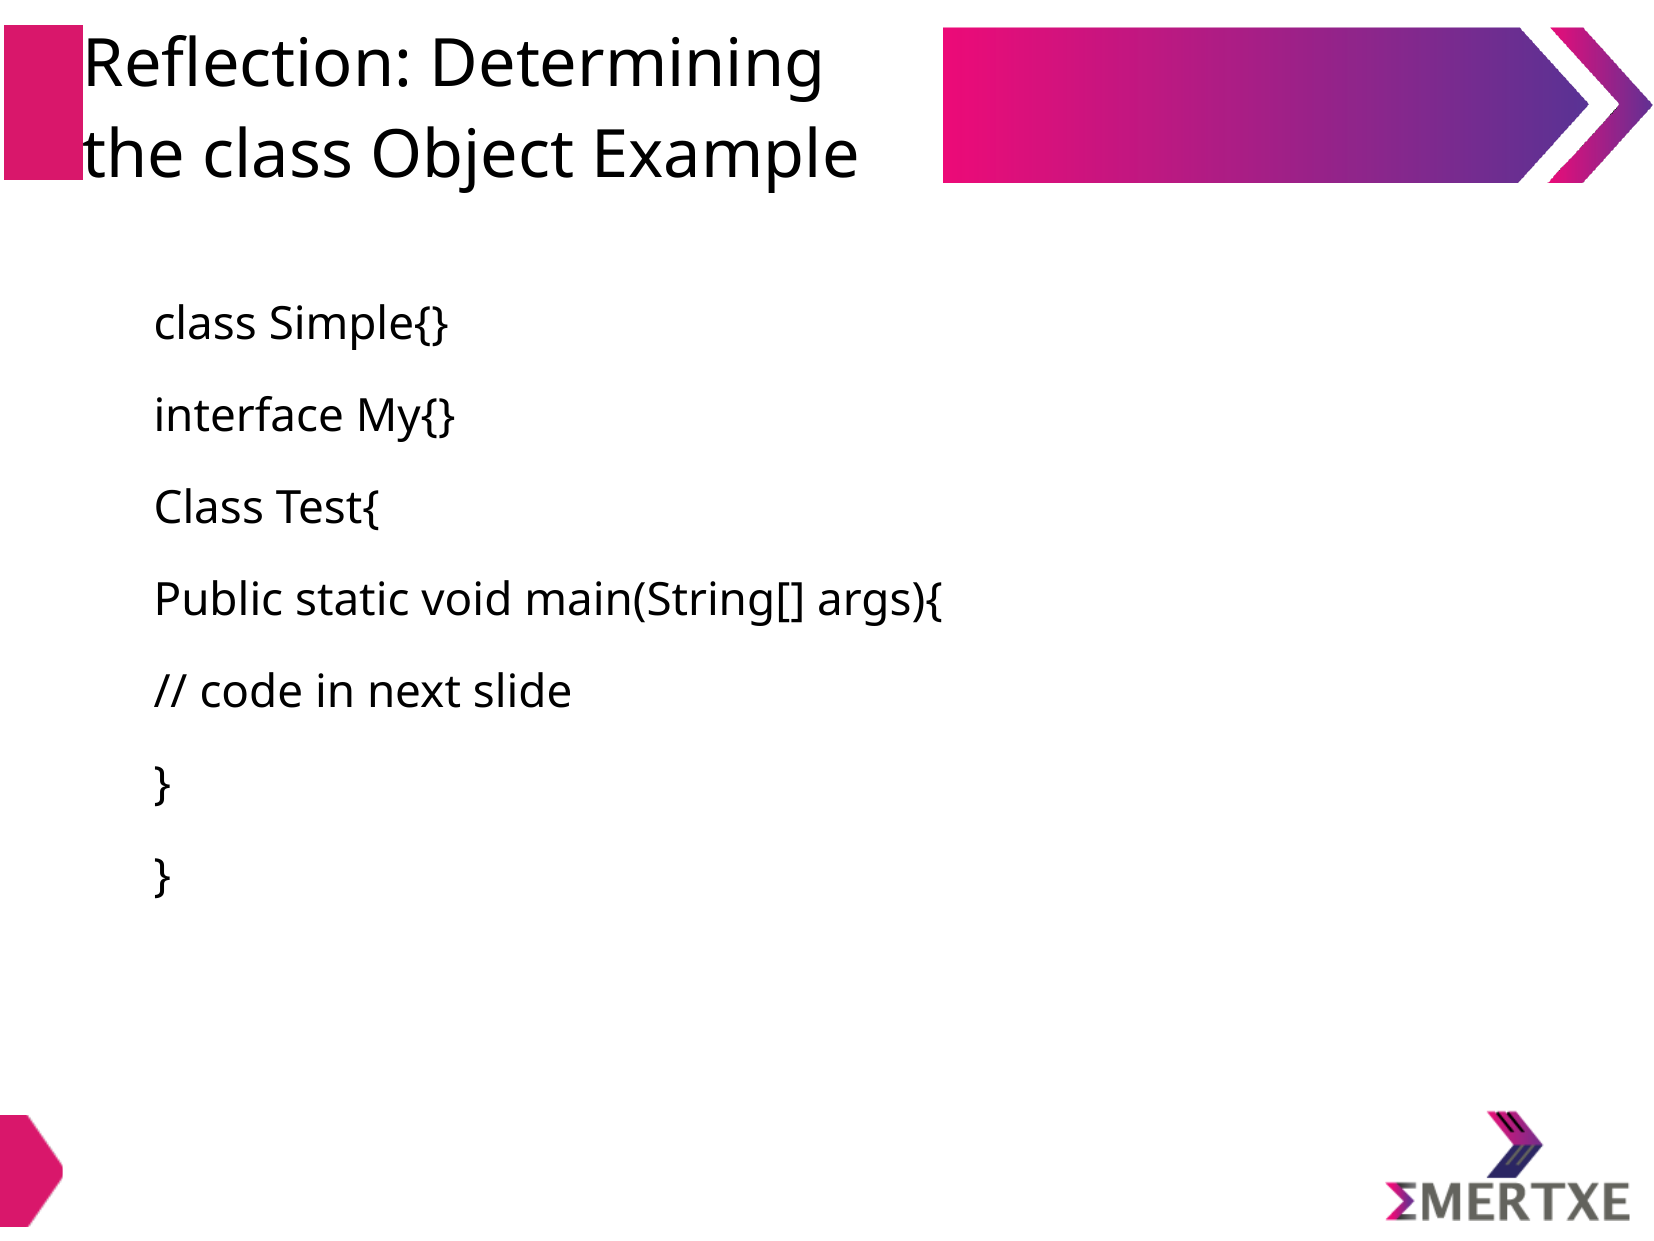

# Reflection: Determining the class Object Example
class Simple{}
interface My{}
Class Test{
Public static void main(String[] args){
// code in next slide
}
}